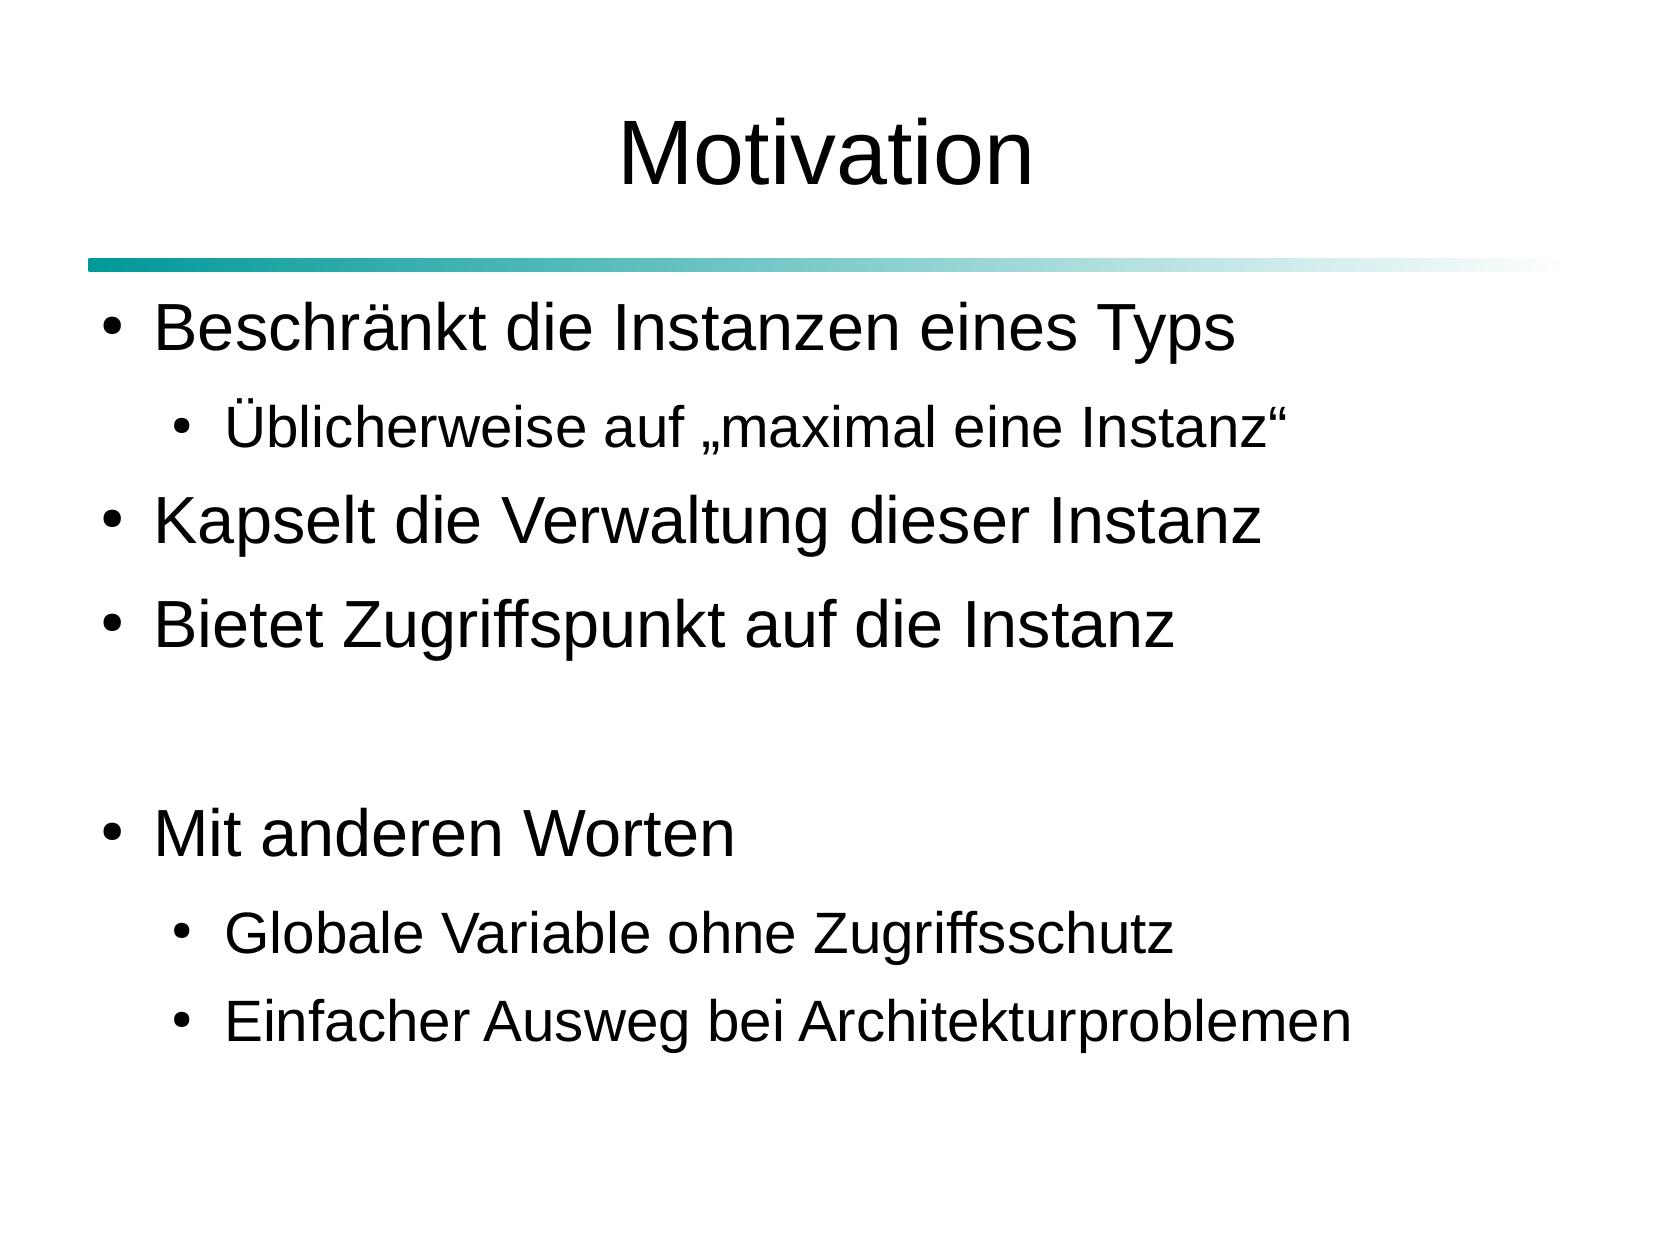

# Motivation
Beschränkt die Instanzen eines Typs
Üblicherweise auf „maximal eine Instanz“
Kapselt die Verwaltung dieser Instanz
Bietet Zugriffspunkt auf die Instanz
Mit anderen Worten
Globale Variable ohne Zugriffsschutz
Einfacher Ausweg bei Architekturproblemen